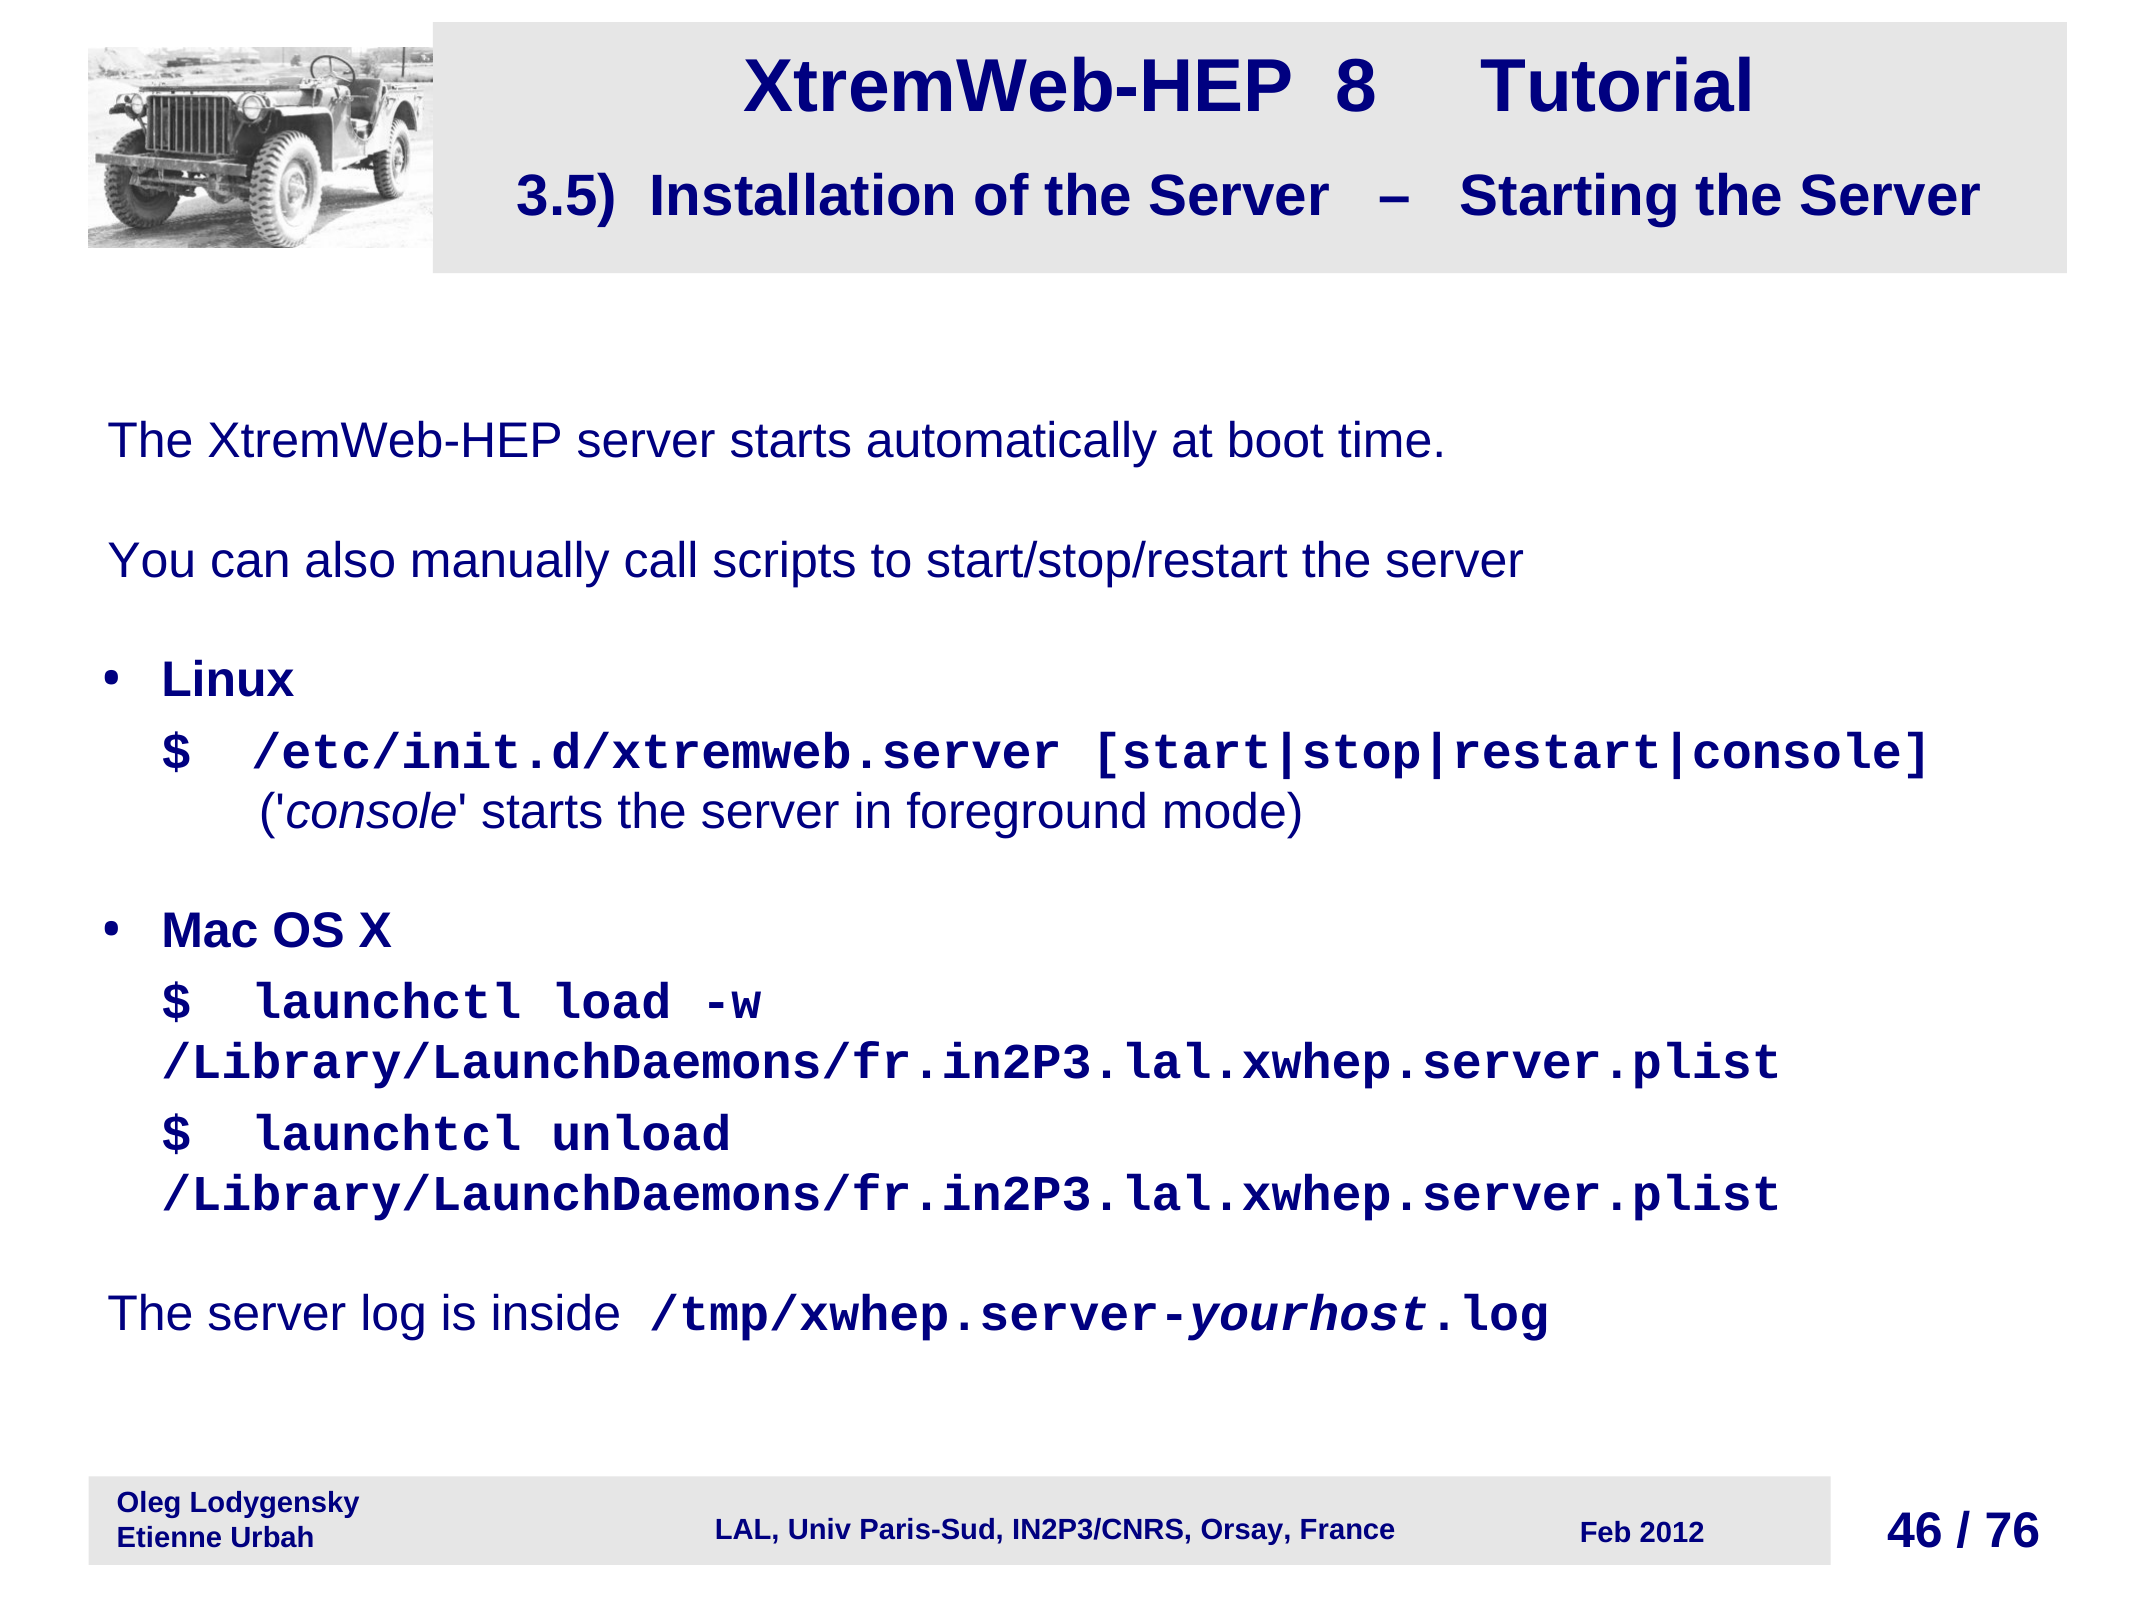

# 3.5) Installation of the Server – Starting the Server
The XtremWeb-HEP server starts automatically at boot time.
You can also manually call scripts to start/stop/restart the server
Linux
$ /etc/init.d/xtremweb.server [start|stop|restart|console]
 ('console' starts the server in foreground mode)
Mac OS X
$ launchctl load -w /Library/LaunchDaemons/fr.in2P3.lal.xwhep.server.plist
$ launchtcl unload /Library/LaunchDaemons/fr.in2P3.lal.xwhep.server.plist
The server log is inside /tmp/xwhep.server-yourhost.log
46